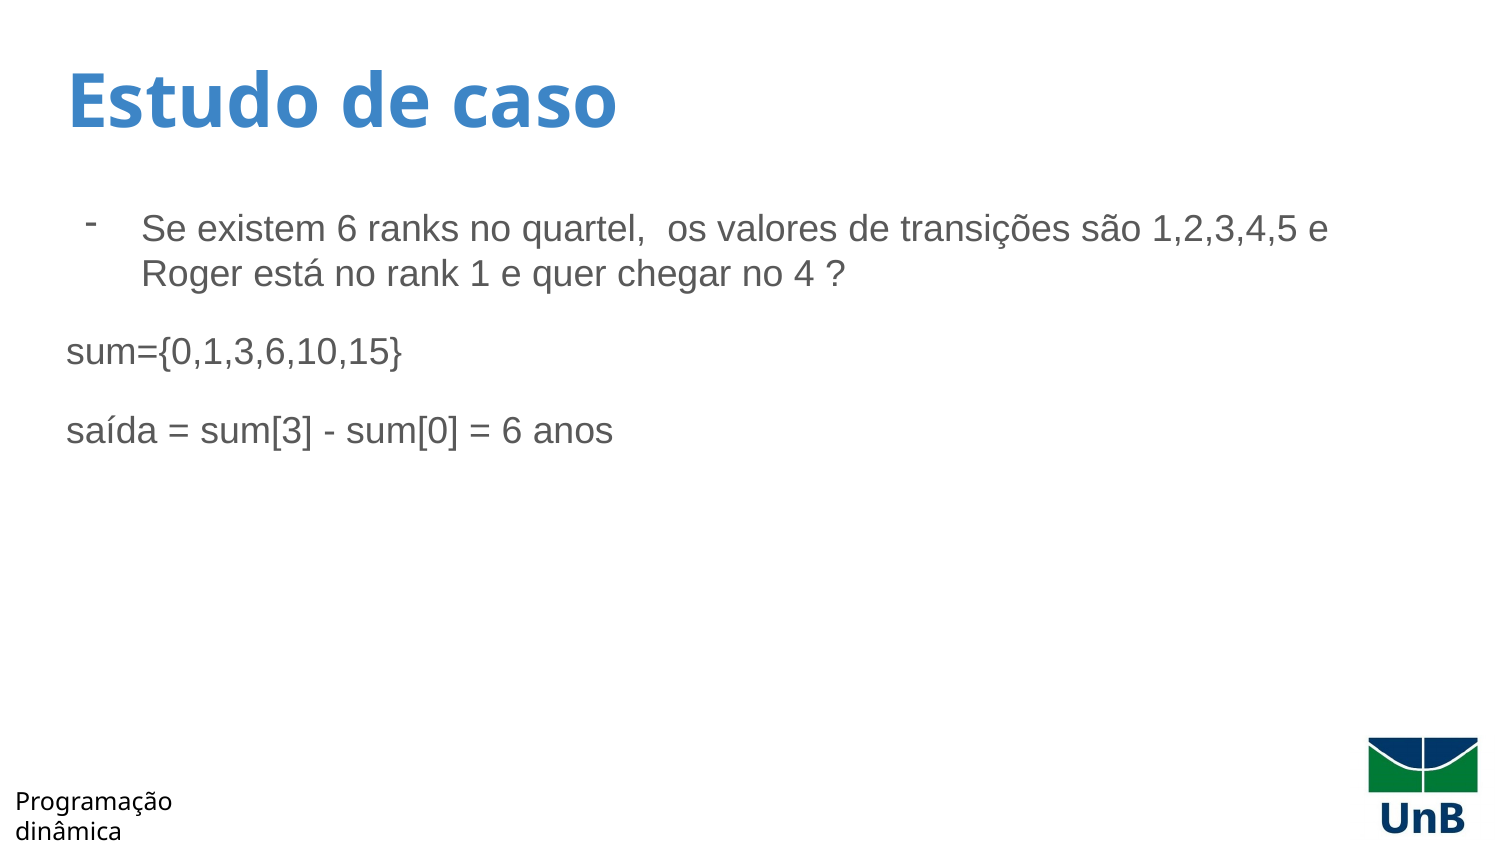

# Estudo de caso
Se existem 6 ranks no quartel, os valores de transições são 1,2,3,4,5 e Roger está no rank 1 e quer chegar no 4 ?
sum={0,1,3,6,10,15}
saída = sum[3] - sum[0] = 6 anos
Programação dinâmica